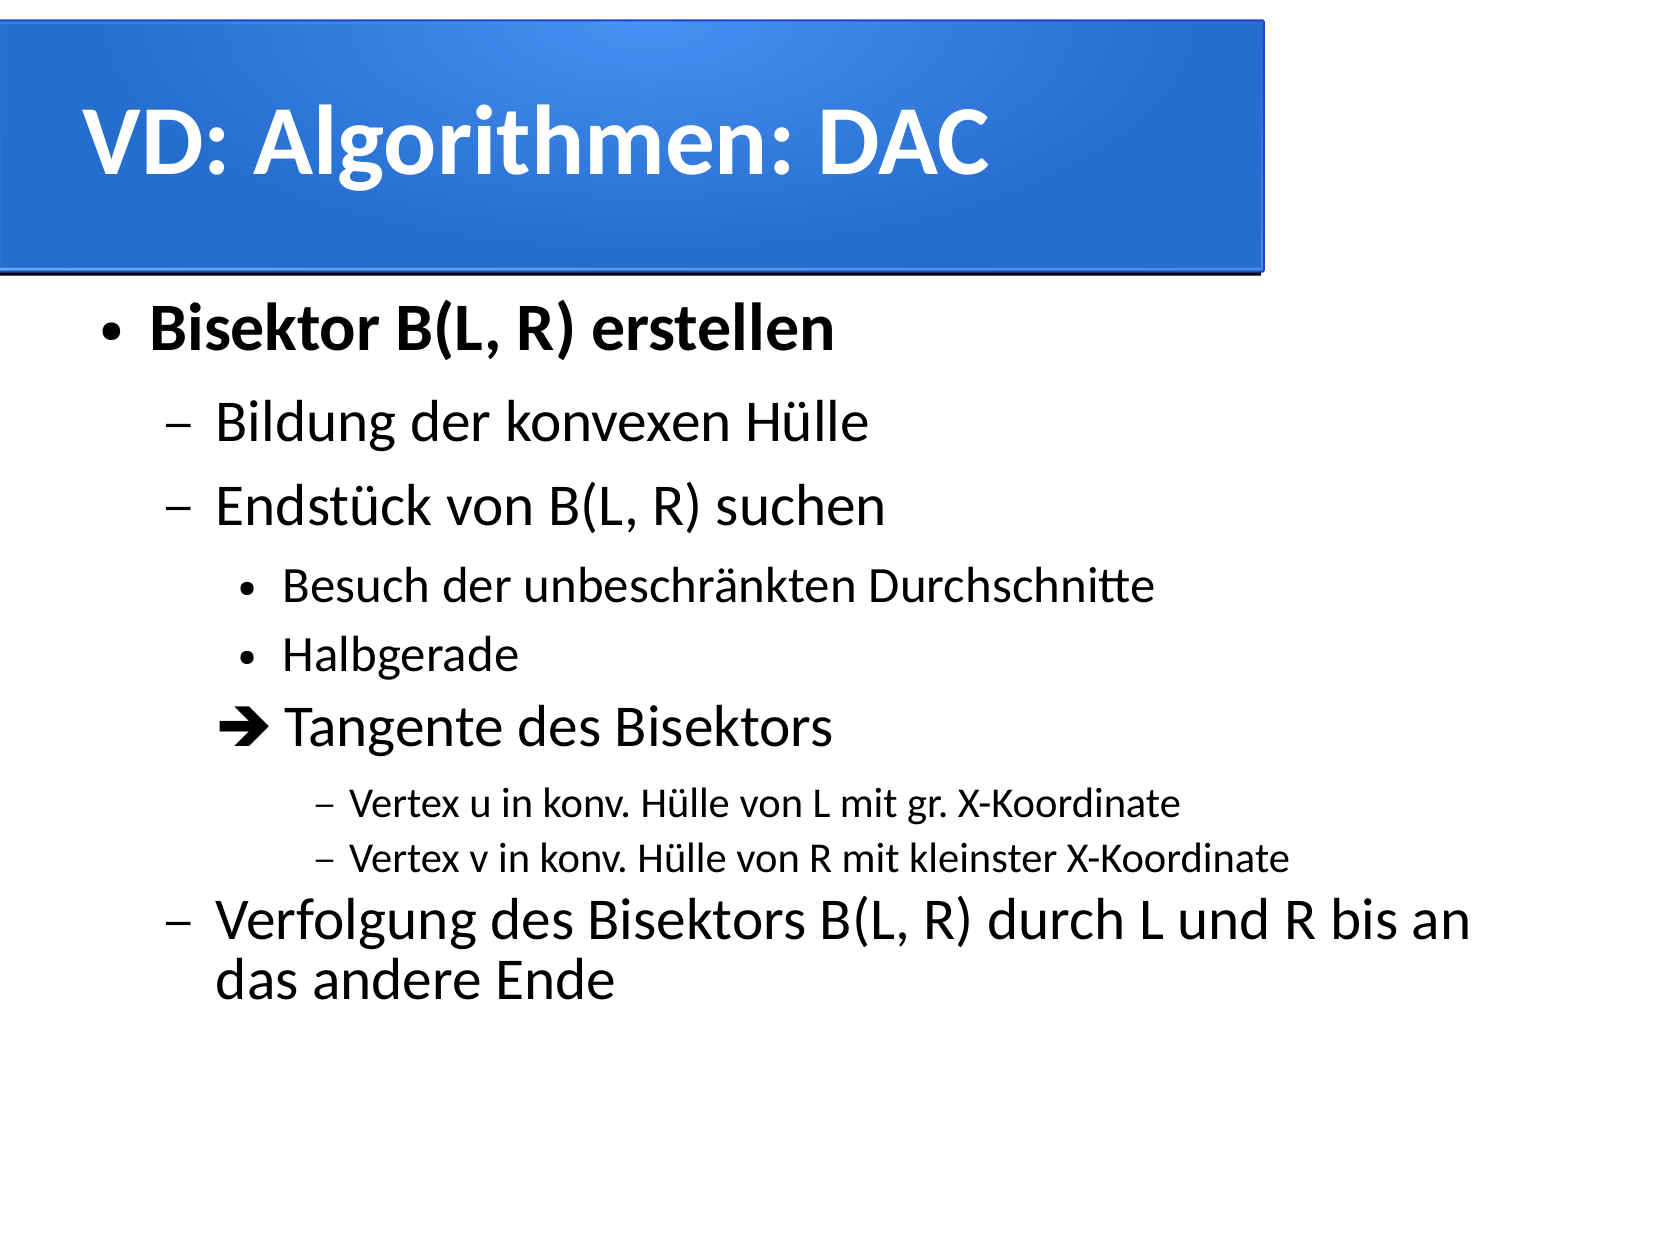

# VD: Algorithmen: DAC
Bisektor B(L, R) erstellen
Bildung der konvexen Hülle
Endstück von B(L, R) suchen
Besuch der unbeschränkten Durchschnitte
Halbgerade
 Tangente des Bisektors
Vertex u in konv. Hülle von L mit gr. X-Koordinate
Vertex v in konv. Hülle von R mit kleinster X-Koordinate
Verfolgung des Bisektors B(L, R) durch L und R bis an das andere Ende